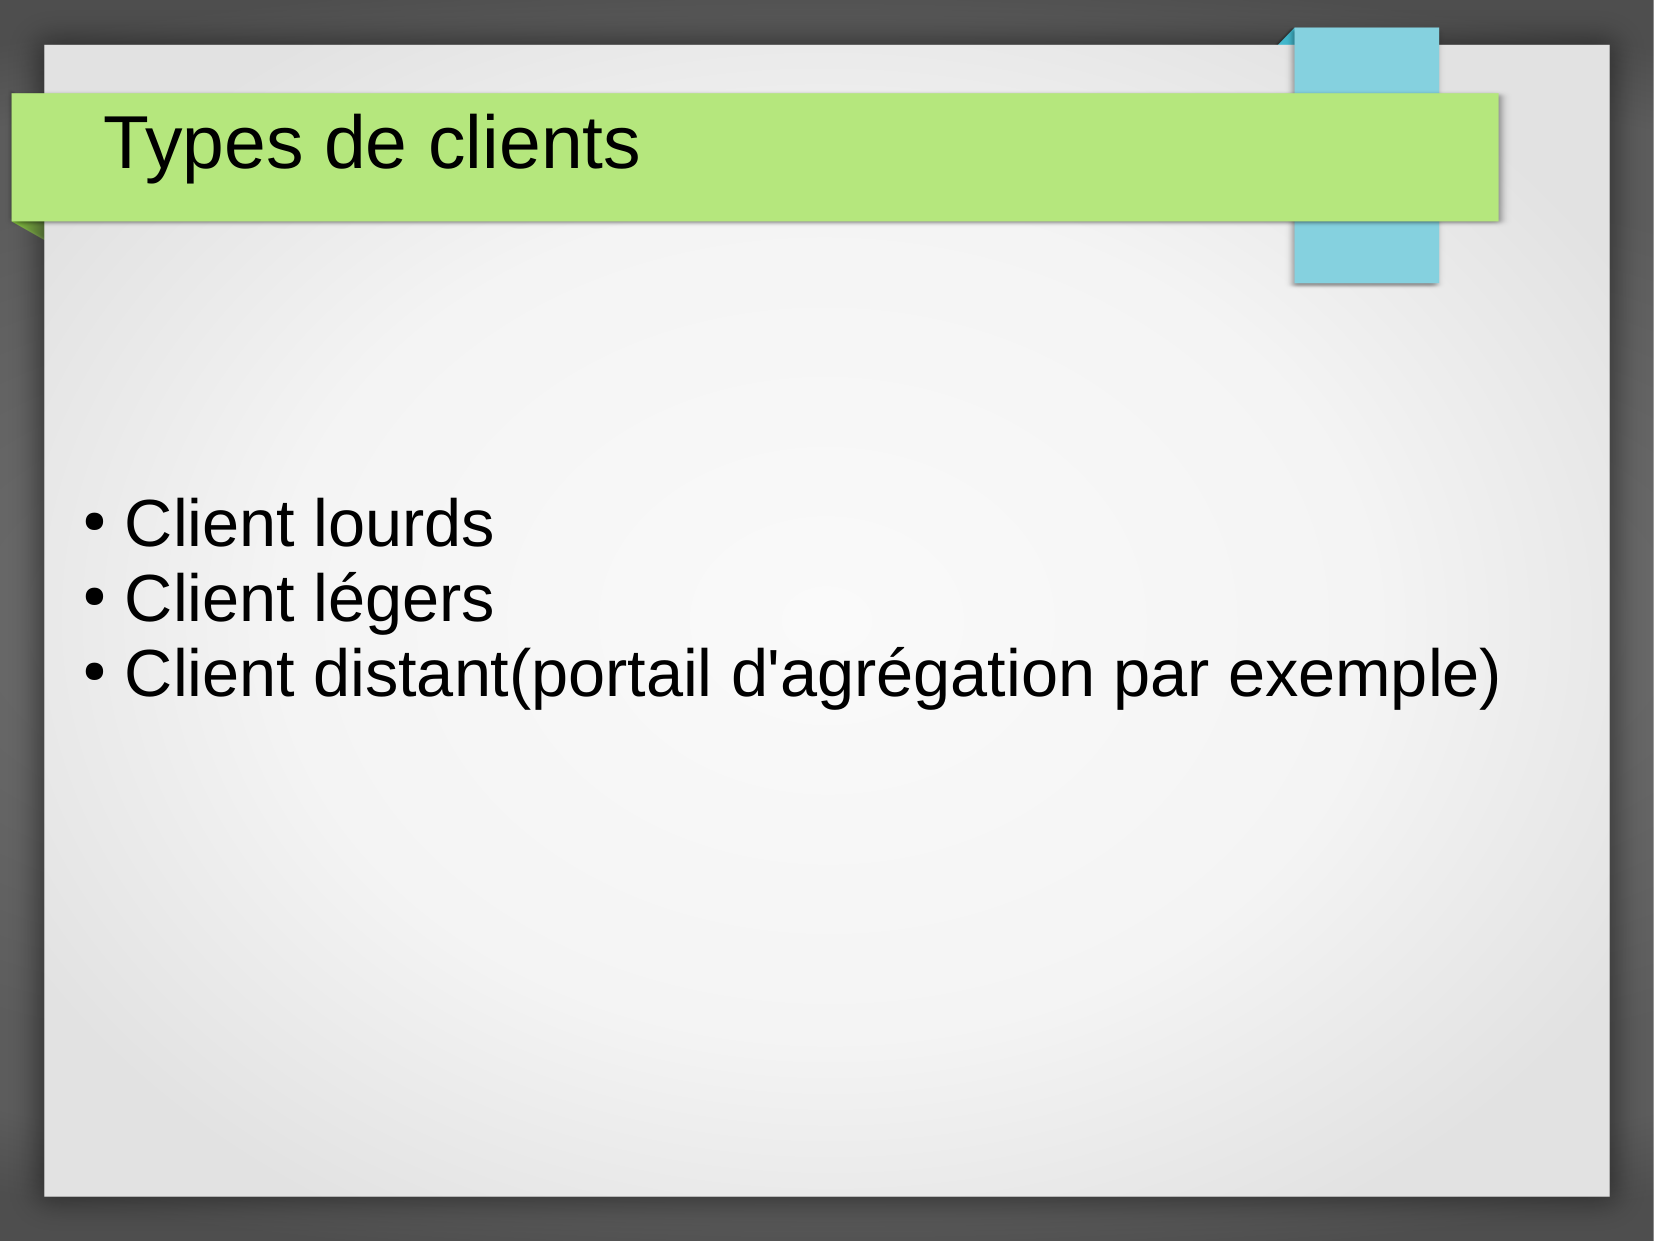

# Types de clients
 Client lourds
 Client légers
 Client distant(portail d'agrégation par exemple)